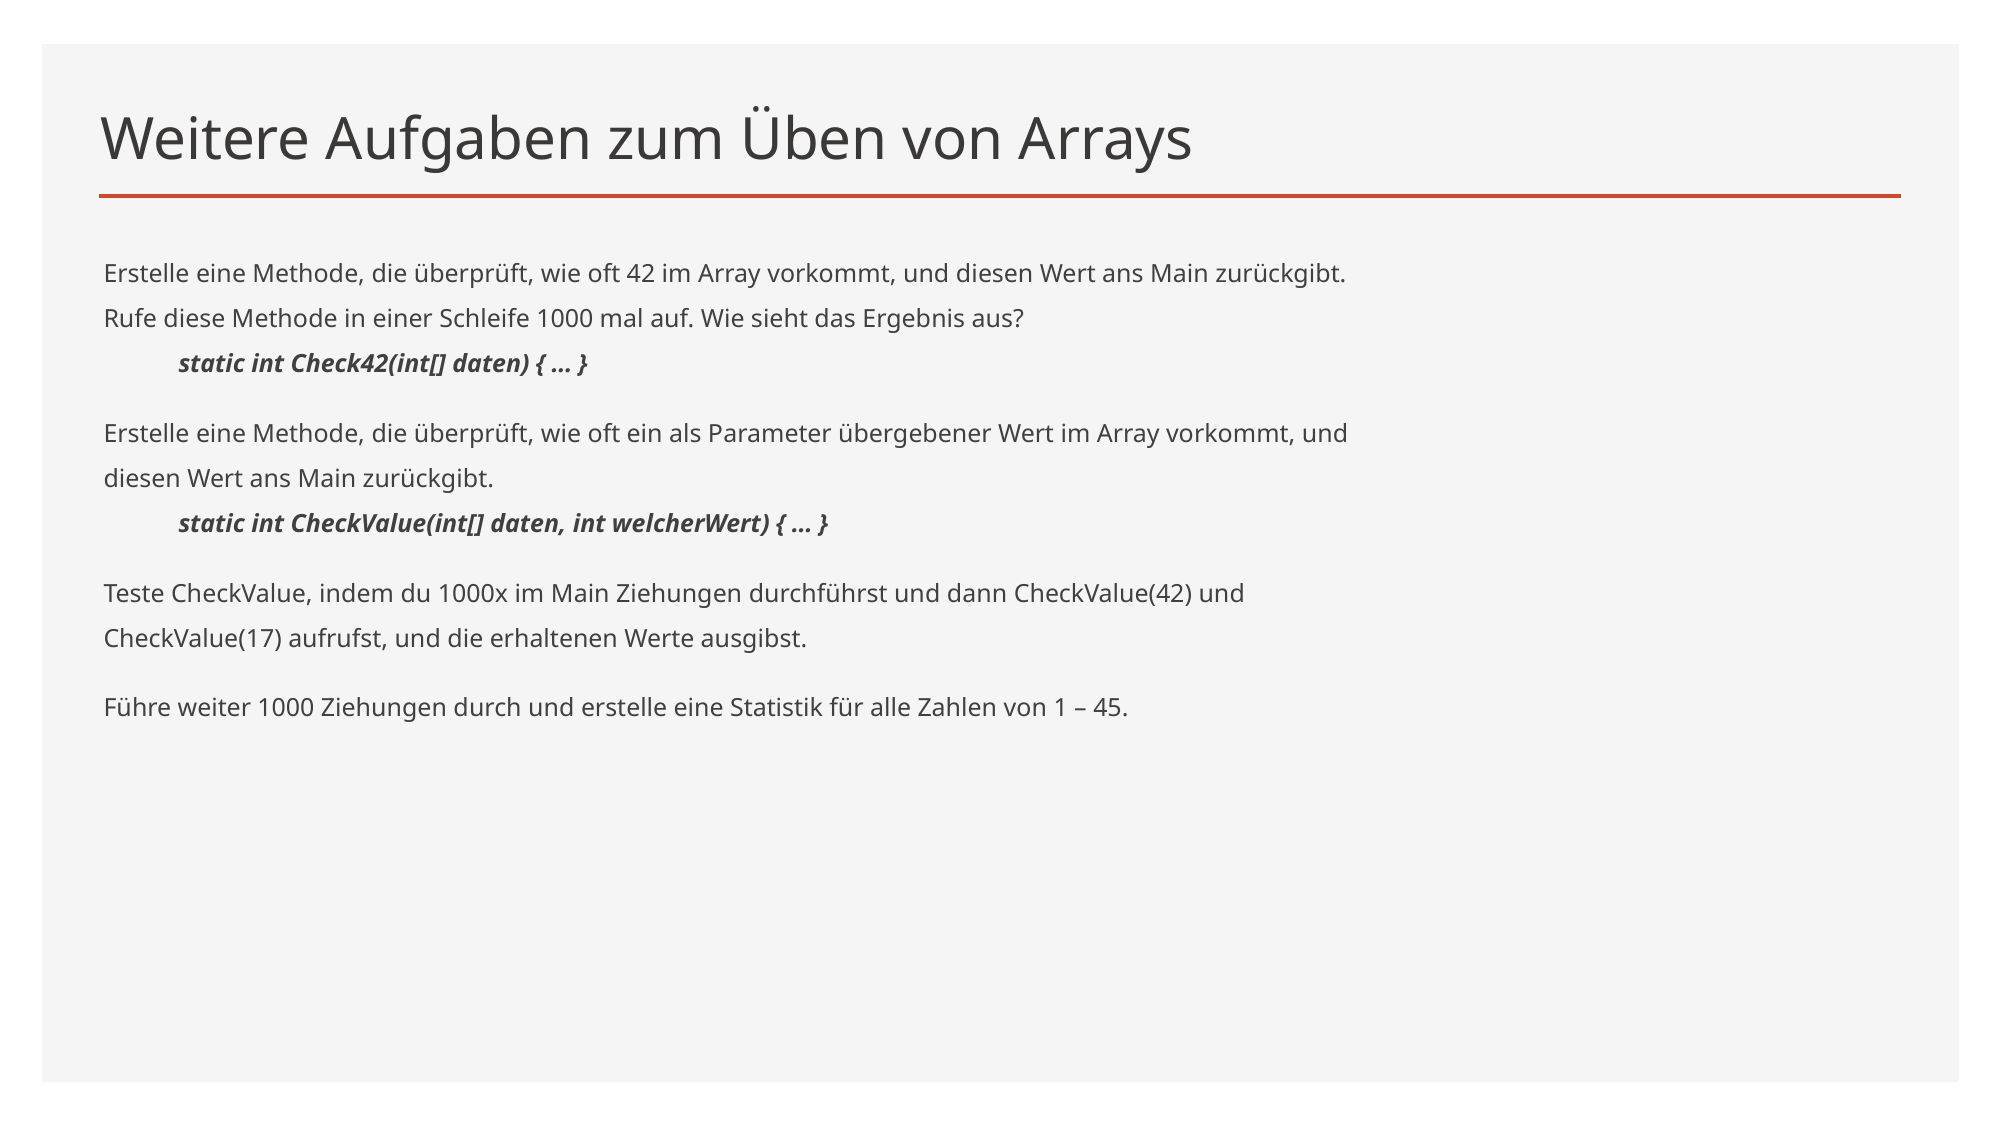

# Weitere Aufgaben zum Üben von Arrays
Erstelle eine Methode, die überprüft, wie oft 42 im Array vorkommt, und diesen Wert ans Main zurückgibt.
Rufe diese Methode in einer Schleife 1000 mal auf. Wie sieht das Ergebnis aus?
	static int Check42(int[] daten) { … }
Erstelle eine Methode, die überprüft, wie oft ein als Parameter übergebener Wert im Array vorkommt, und diesen Wert ans Main zurückgibt.
	static int CheckValue(int[] daten, int welcherWert) { … }
Teste CheckValue, indem du 1000x im Main Ziehungen durchführst und dann CheckValue(42) und CheckValue(17) aufrufst, und die erhaltenen Werte ausgibst.
Führe weiter 1000 Ziehungen durch und erstelle eine Statistik für alle Zahlen von 1 – 45.